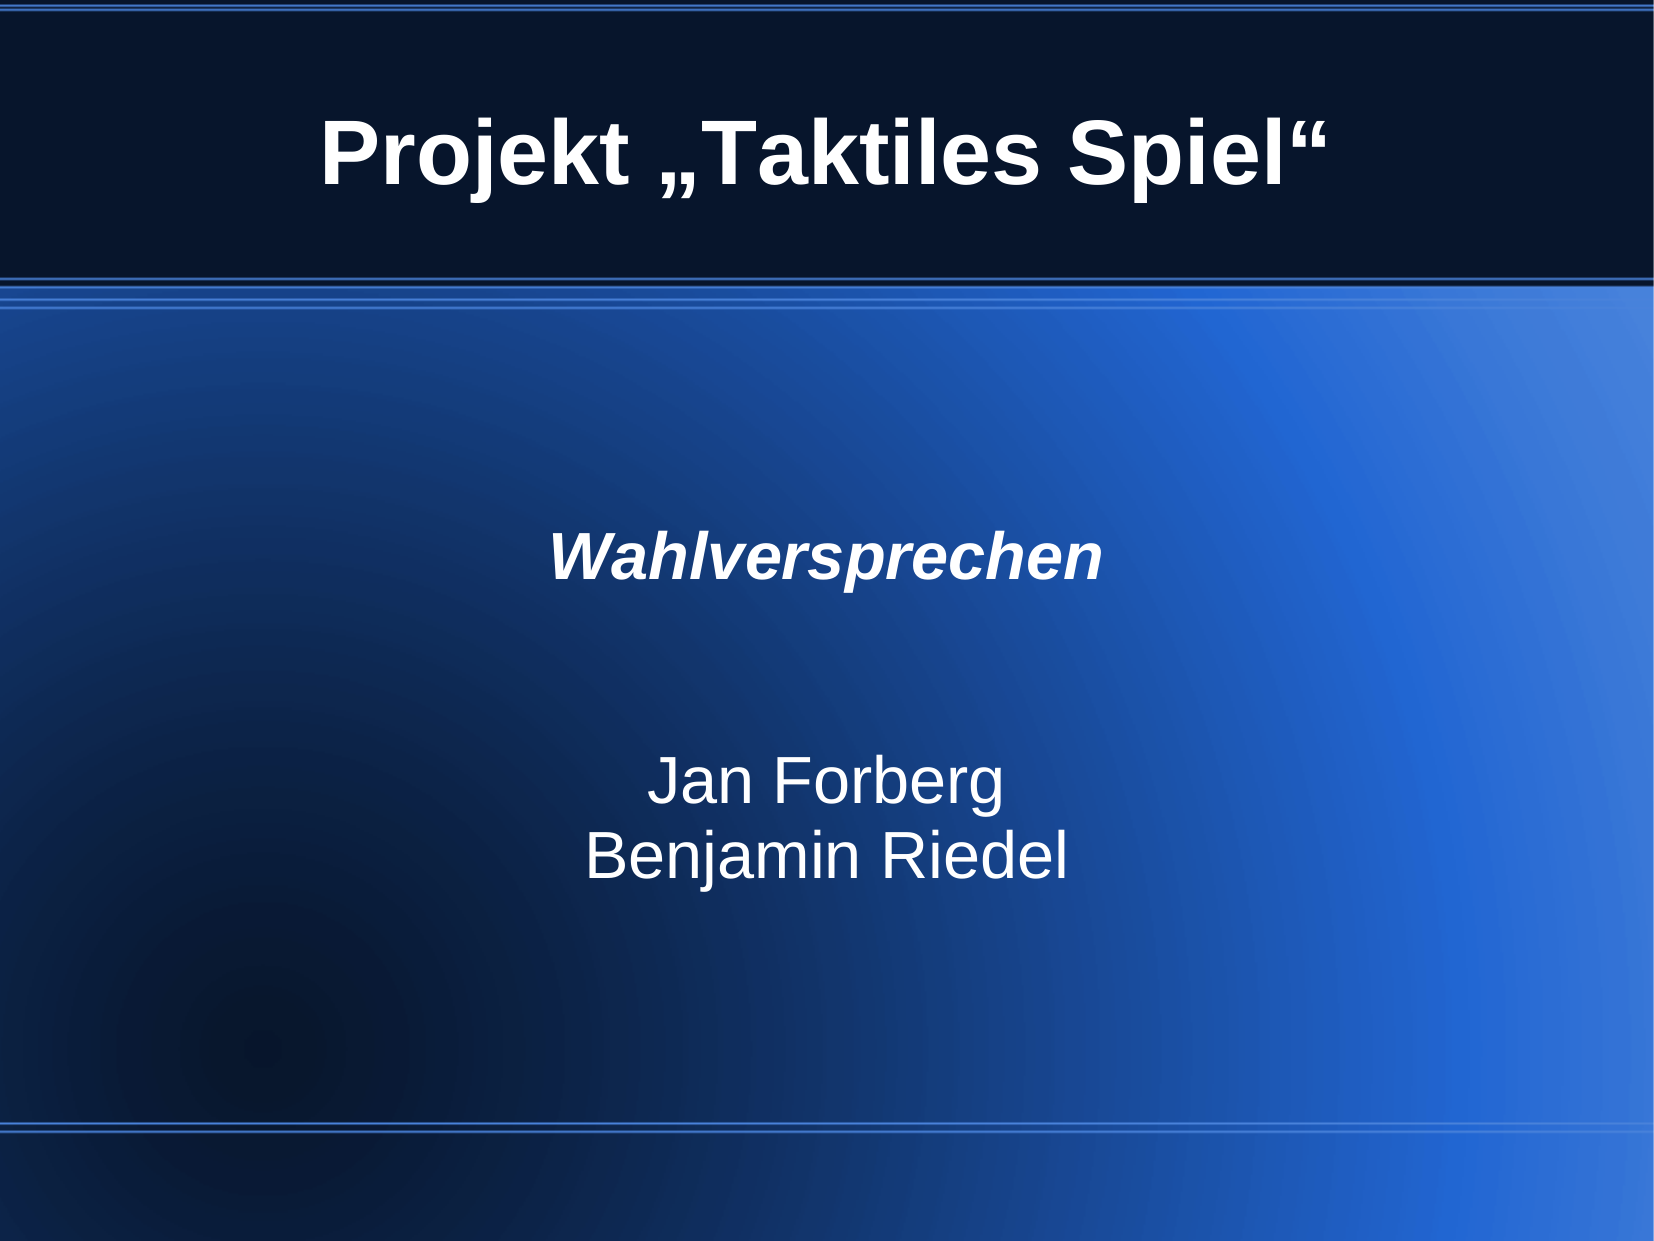

# Projekt „Taktiles Spiel“
Wahlversprechen
Jan Forberg
Benjamin Riedel